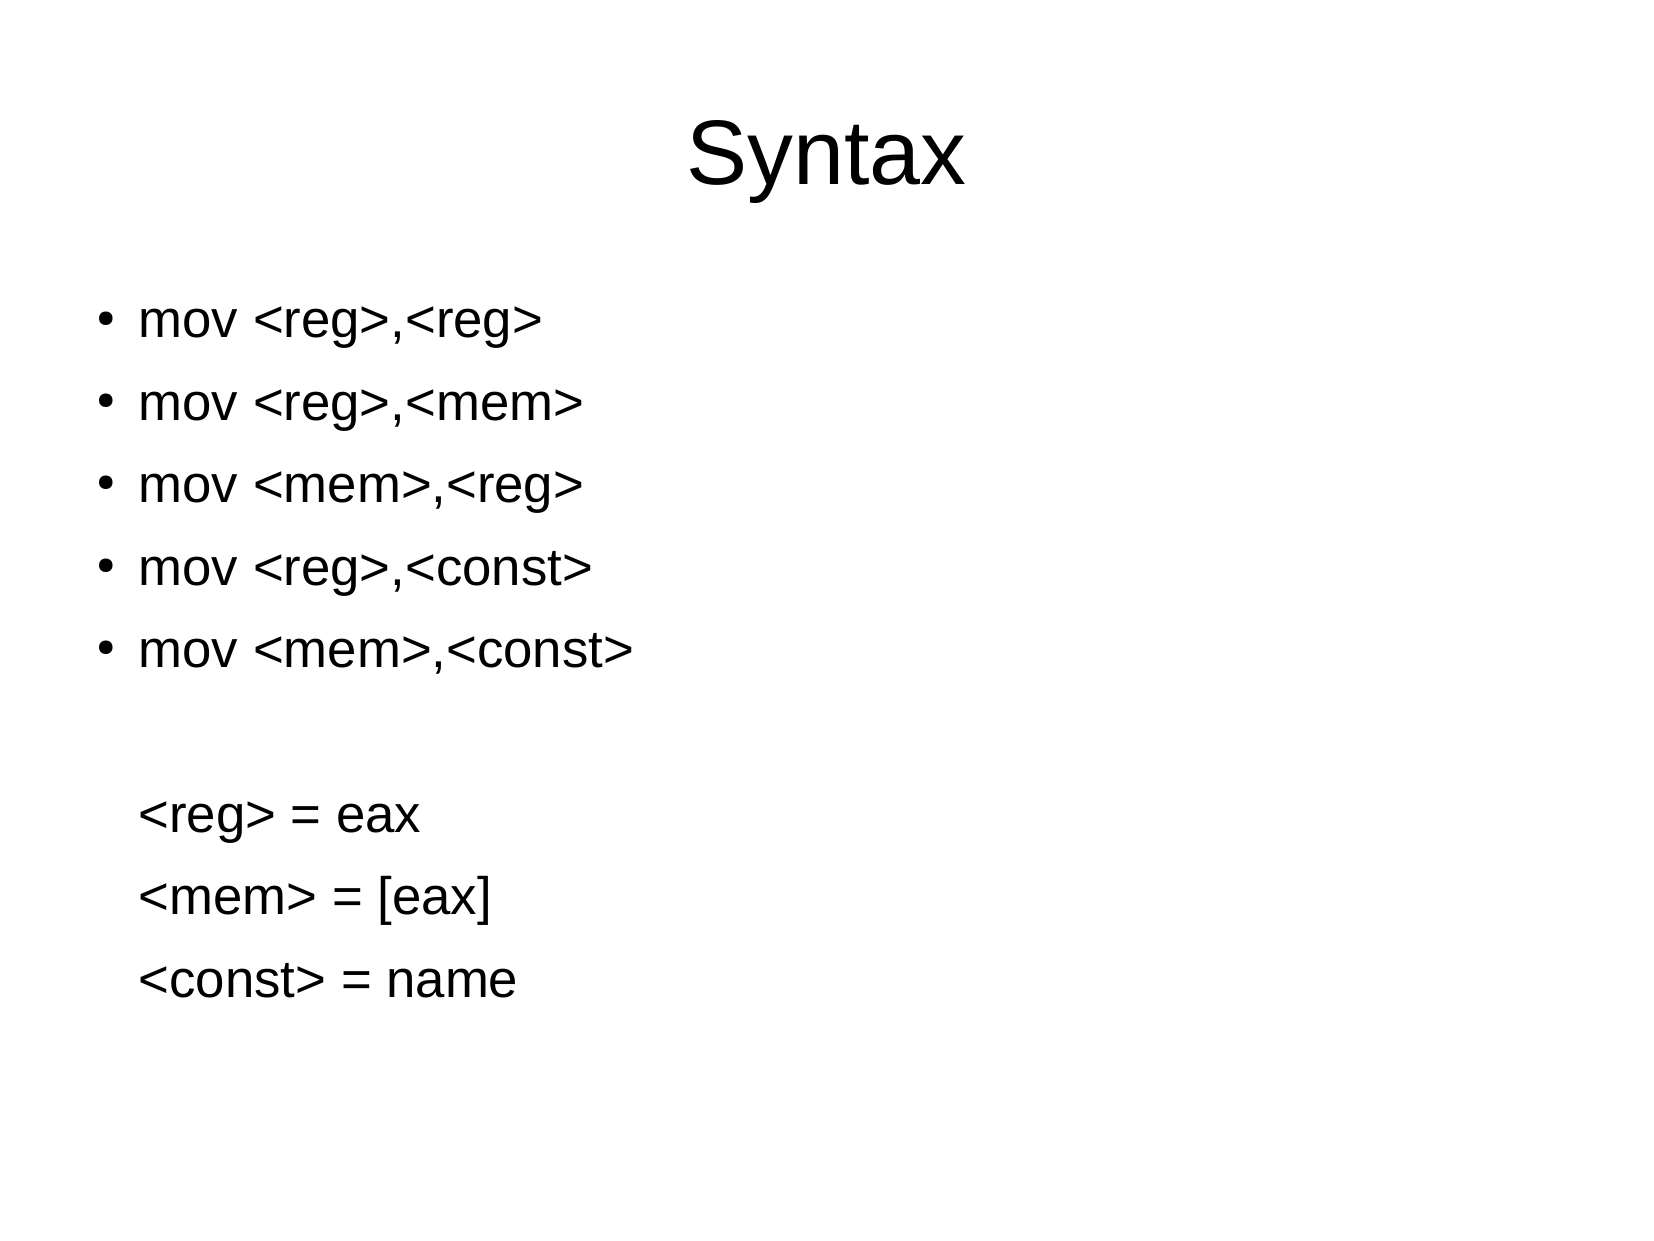

# Syntax
mov <reg>,<reg>
mov <reg>,<mem>
mov <mem>,<reg>
mov <reg>,<const>
mov <mem>,<const>
<reg> = eax
<mem> = [eax]
<const> = name